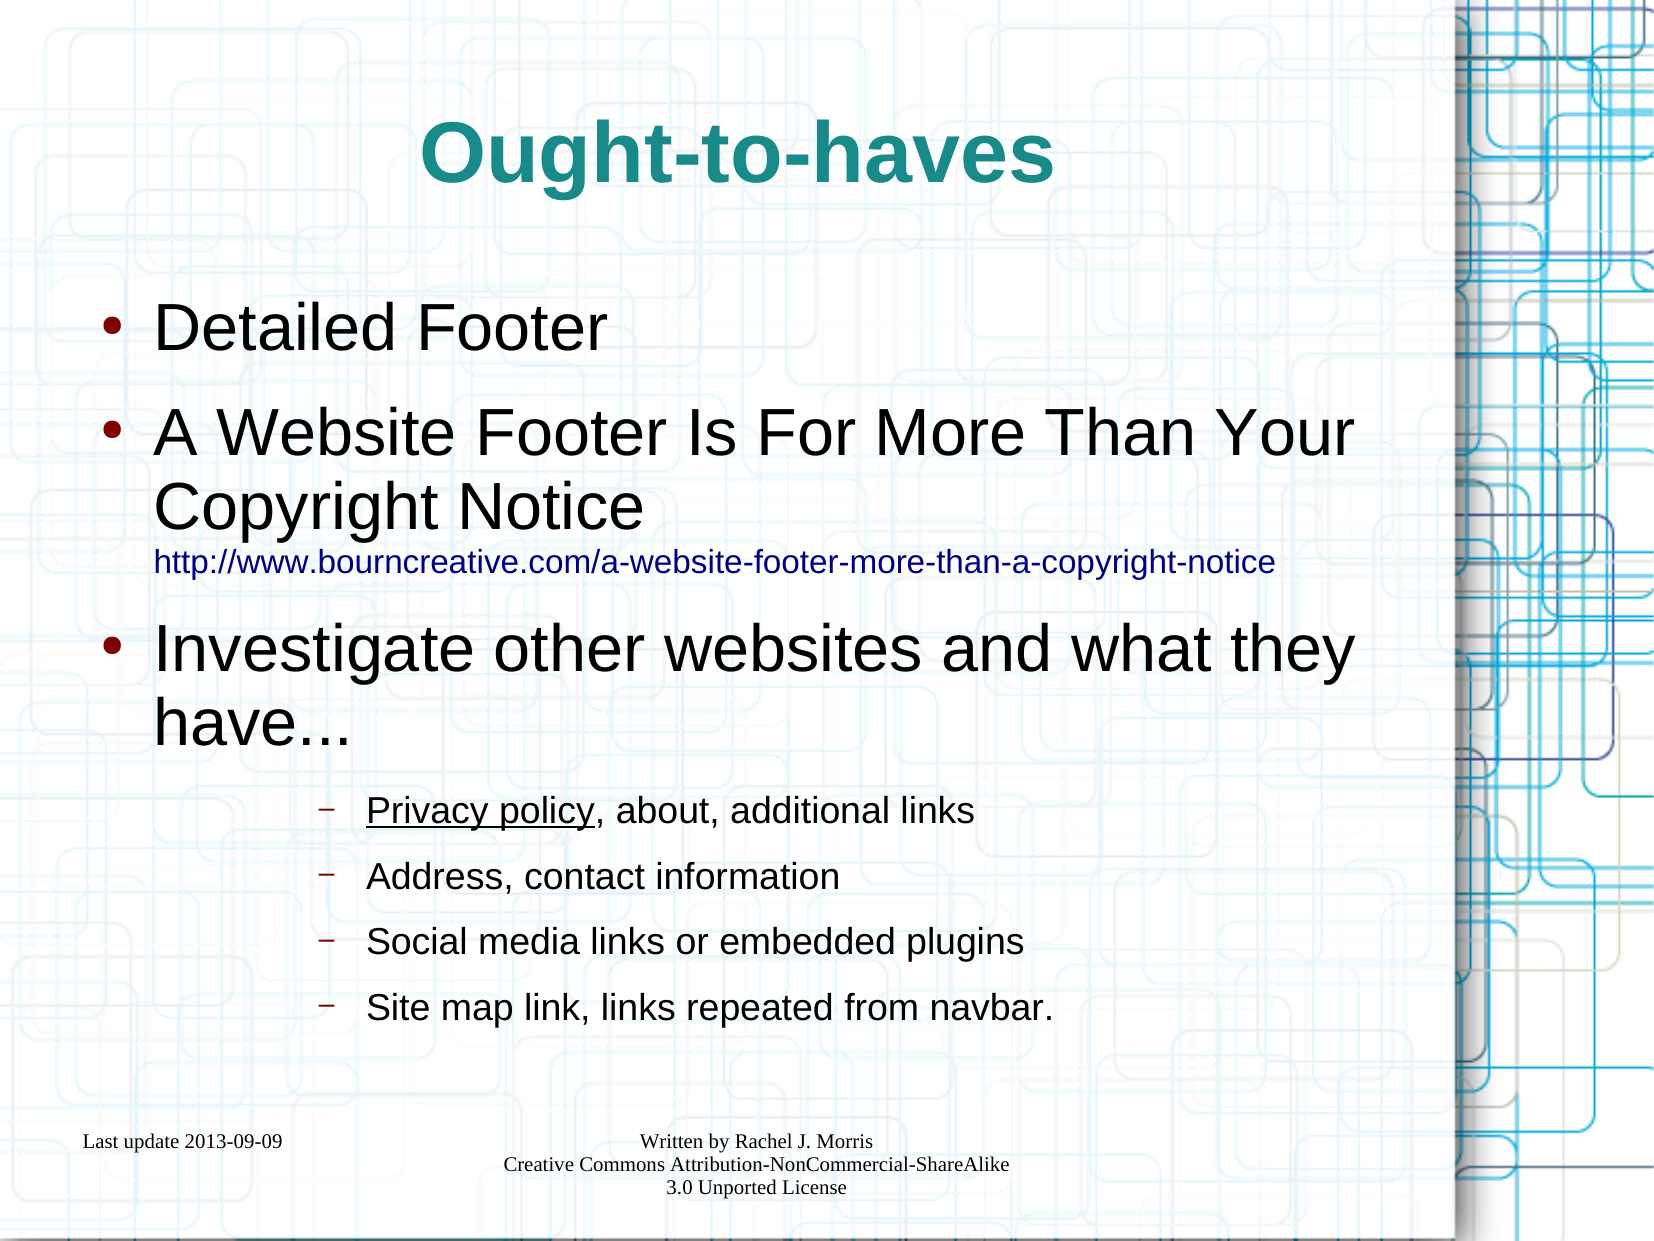

# Ought-to-haves
Detailed Footer
A Website Footer Is For More Than Your Copyright Notice
http://www.bourncreative.com/a-website-footer-more-than-a-copyright-notice
Investigate other websites and what they have...
Privacy policy, about, additional links
Address, contact information
Social media links or embedded plugins
Site map link, links repeated from navbar.